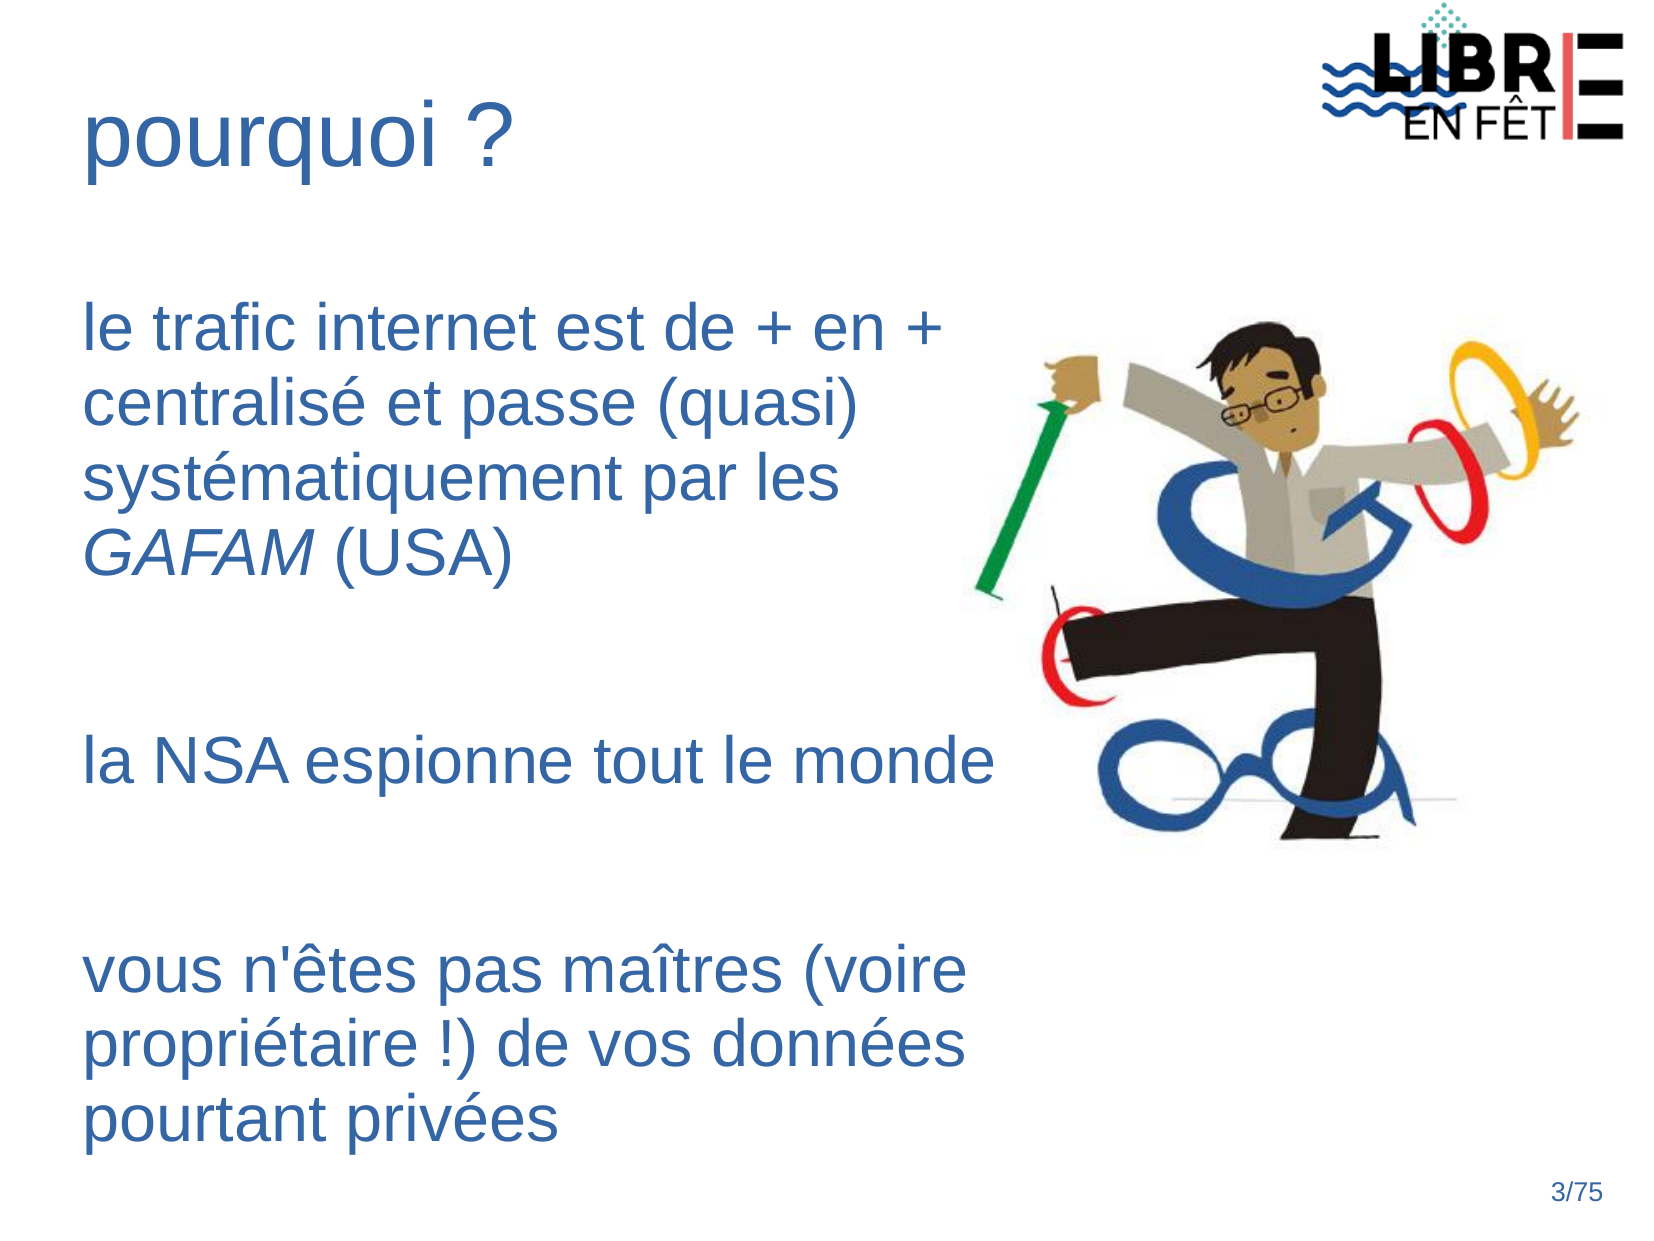

# pourquoi ?
le trafic internet est de + en + centralisé et passe (quasi) systématiquement par les GAFAM (USA)
la NSA espionne tout le monde
vous n'êtes pas maîtres (voire propriétaire !) de vos données pourtant privées